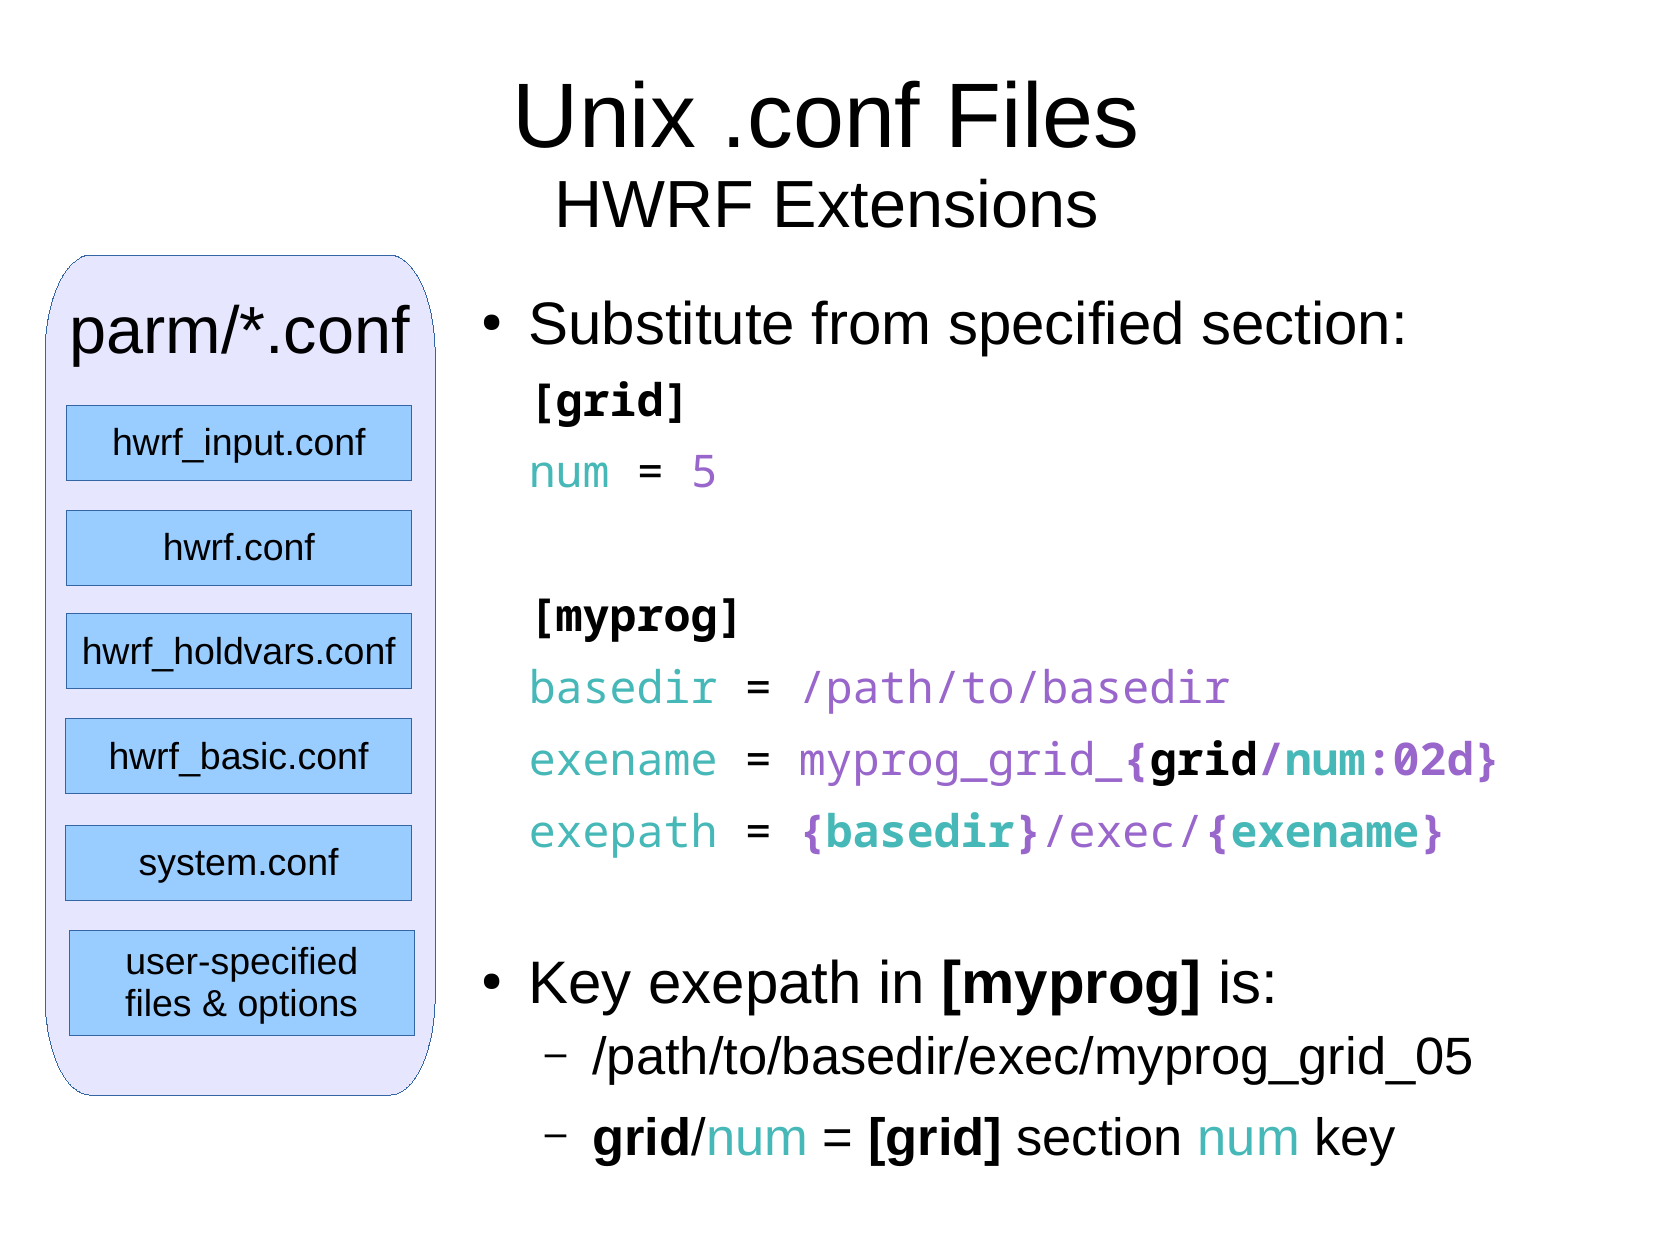

# Unix .conf Files HWRF Extensions
parm/*.conf
Substitute from specified section:
[grid]
num = 5
[myprog]
basedir = /path/to/basedir
exename = myprog_grid_{grid/num:02d}
exepath = {basedir}/exec/{exename}
Key exepath in [myprog] is:
/path/to/basedir/exec/myprog_grid_05
grid/num = [grid] section num key
hwrf_input.conf
hwrf.conf
hwrf_holdvars.conf
hwrf_basic.conf
system.conf
user-specified
files & options